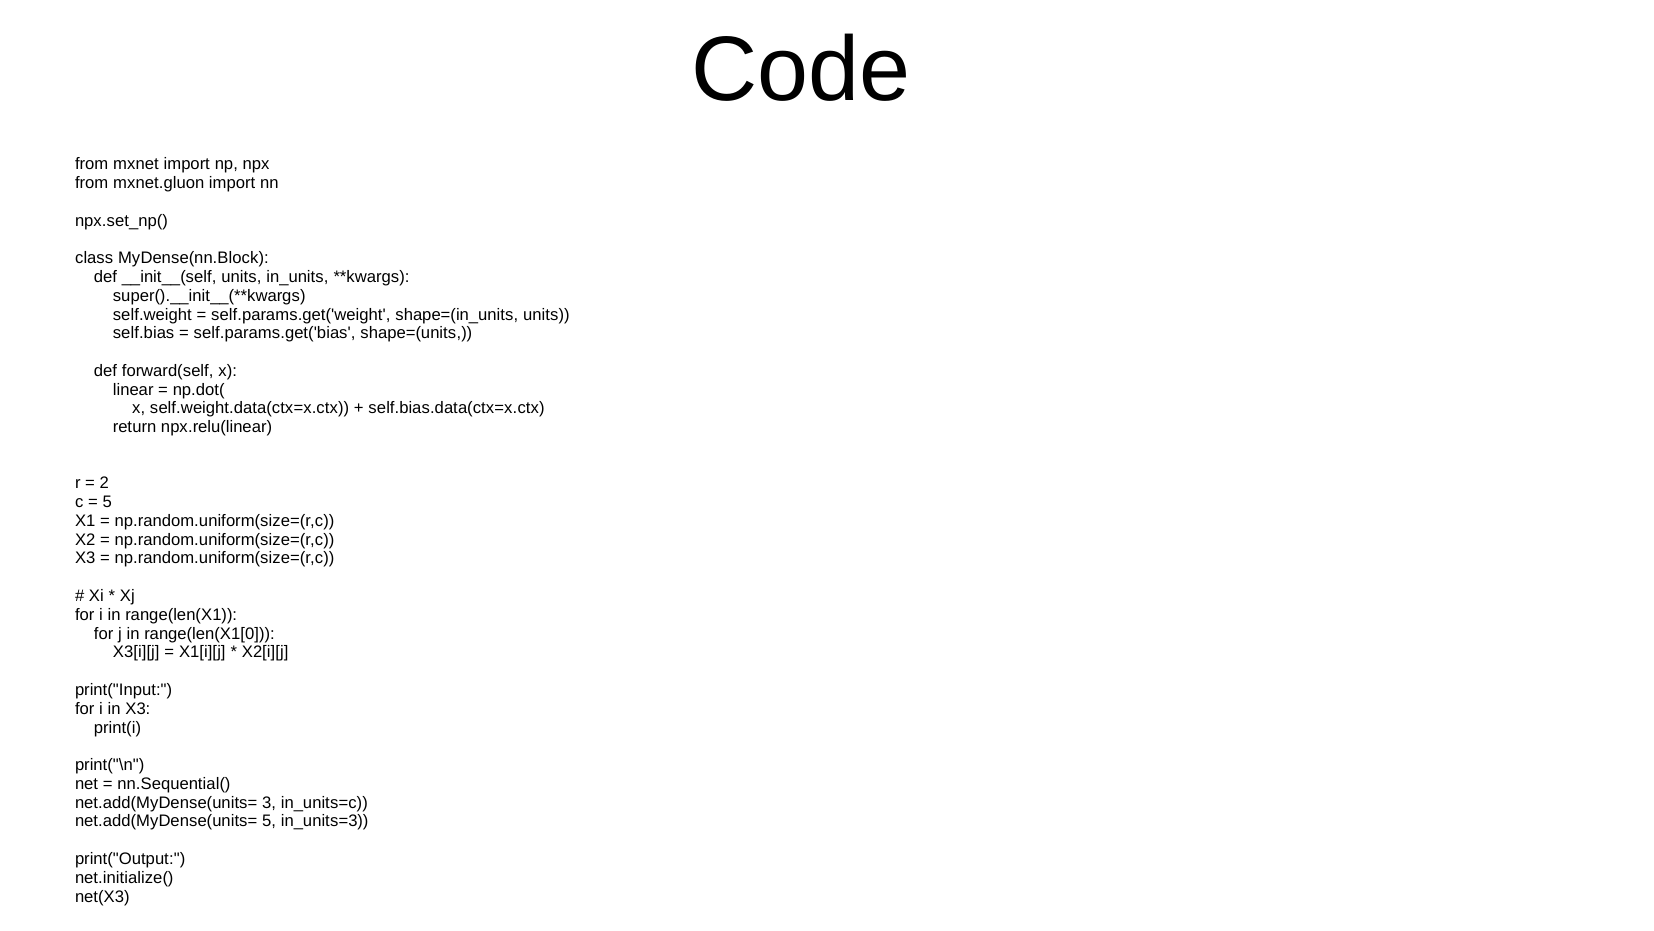

# Code
from mxnet import np, npx
from mxnet.gluon import nn
npx.set_np()
class MyDense(nn.Block):
 def __init__(self, units, in_units, **kwargs):
 super().__init__(**kwargs)
 self.weight = self.params.get('weight', shape=(in_units, units))
 self.bias = self.params.get('bias', shape=(units,))
 def forward(self, x):
 linear = np.dot(
 x, self.weight.data(ctx=x.ctx)) + self.bias.data(ctx=x.ctx)
 return npx.relu(linear)
r = 2
c = 5
X1 = np.random.uniform(size=(r,c))
X2 = np.random.uniform(size=(r,c))
X3 = np.random.uniform(size=(r,c))
# Xi * Xj
for i in range(len(X1)):
 for j in range(len(X1[0])):
 X3[i][j] = X1[i][j] * X2[i][j]
print("Input:")
for i in X3:
 print(i)
print("\n")
net = nn.Sequential()
net.add(MyDense(units= 3, in_units=c))
net.add(MyDense(units= 5, in_units=3))
print("Output:")
net.initialize()
net(X3)